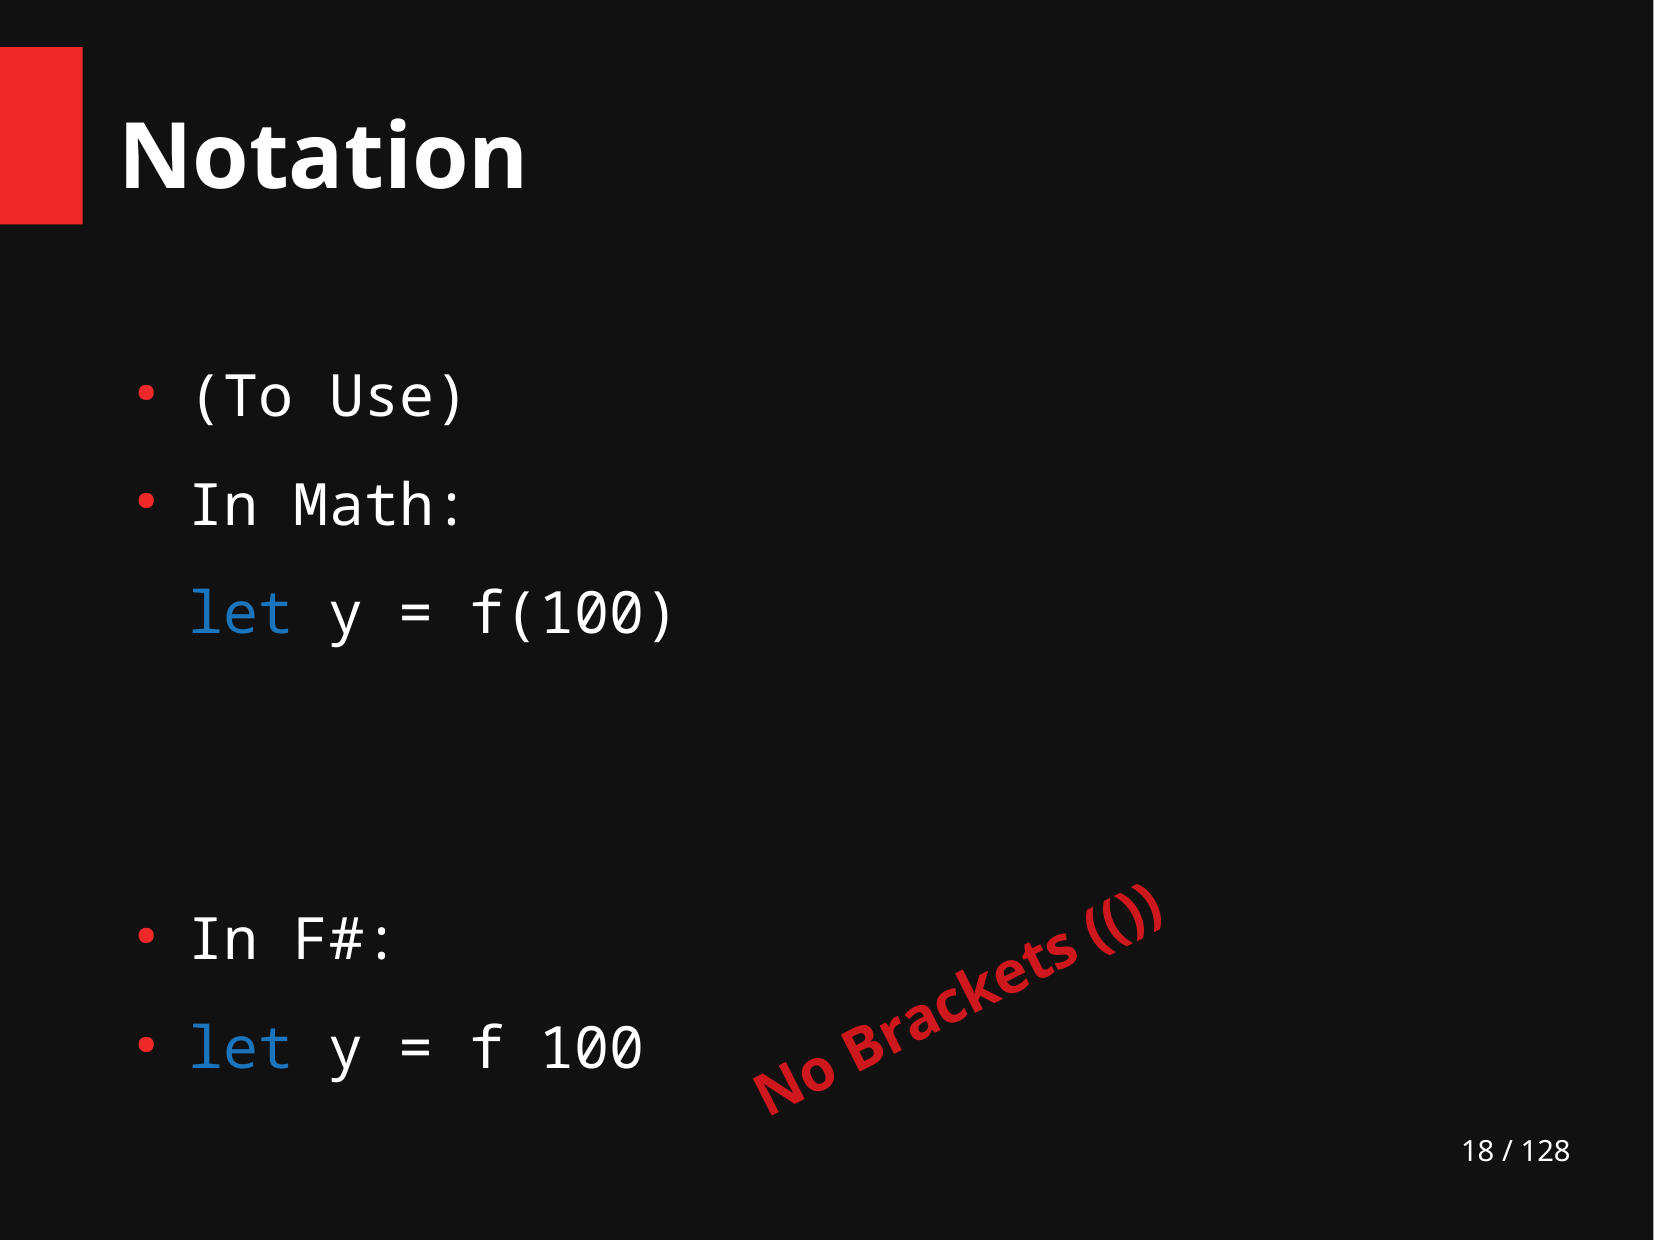

# Notation
(To Use)
In Math:
let y = f(100)
In F#:
let y = f 100
No Brackets (())
18